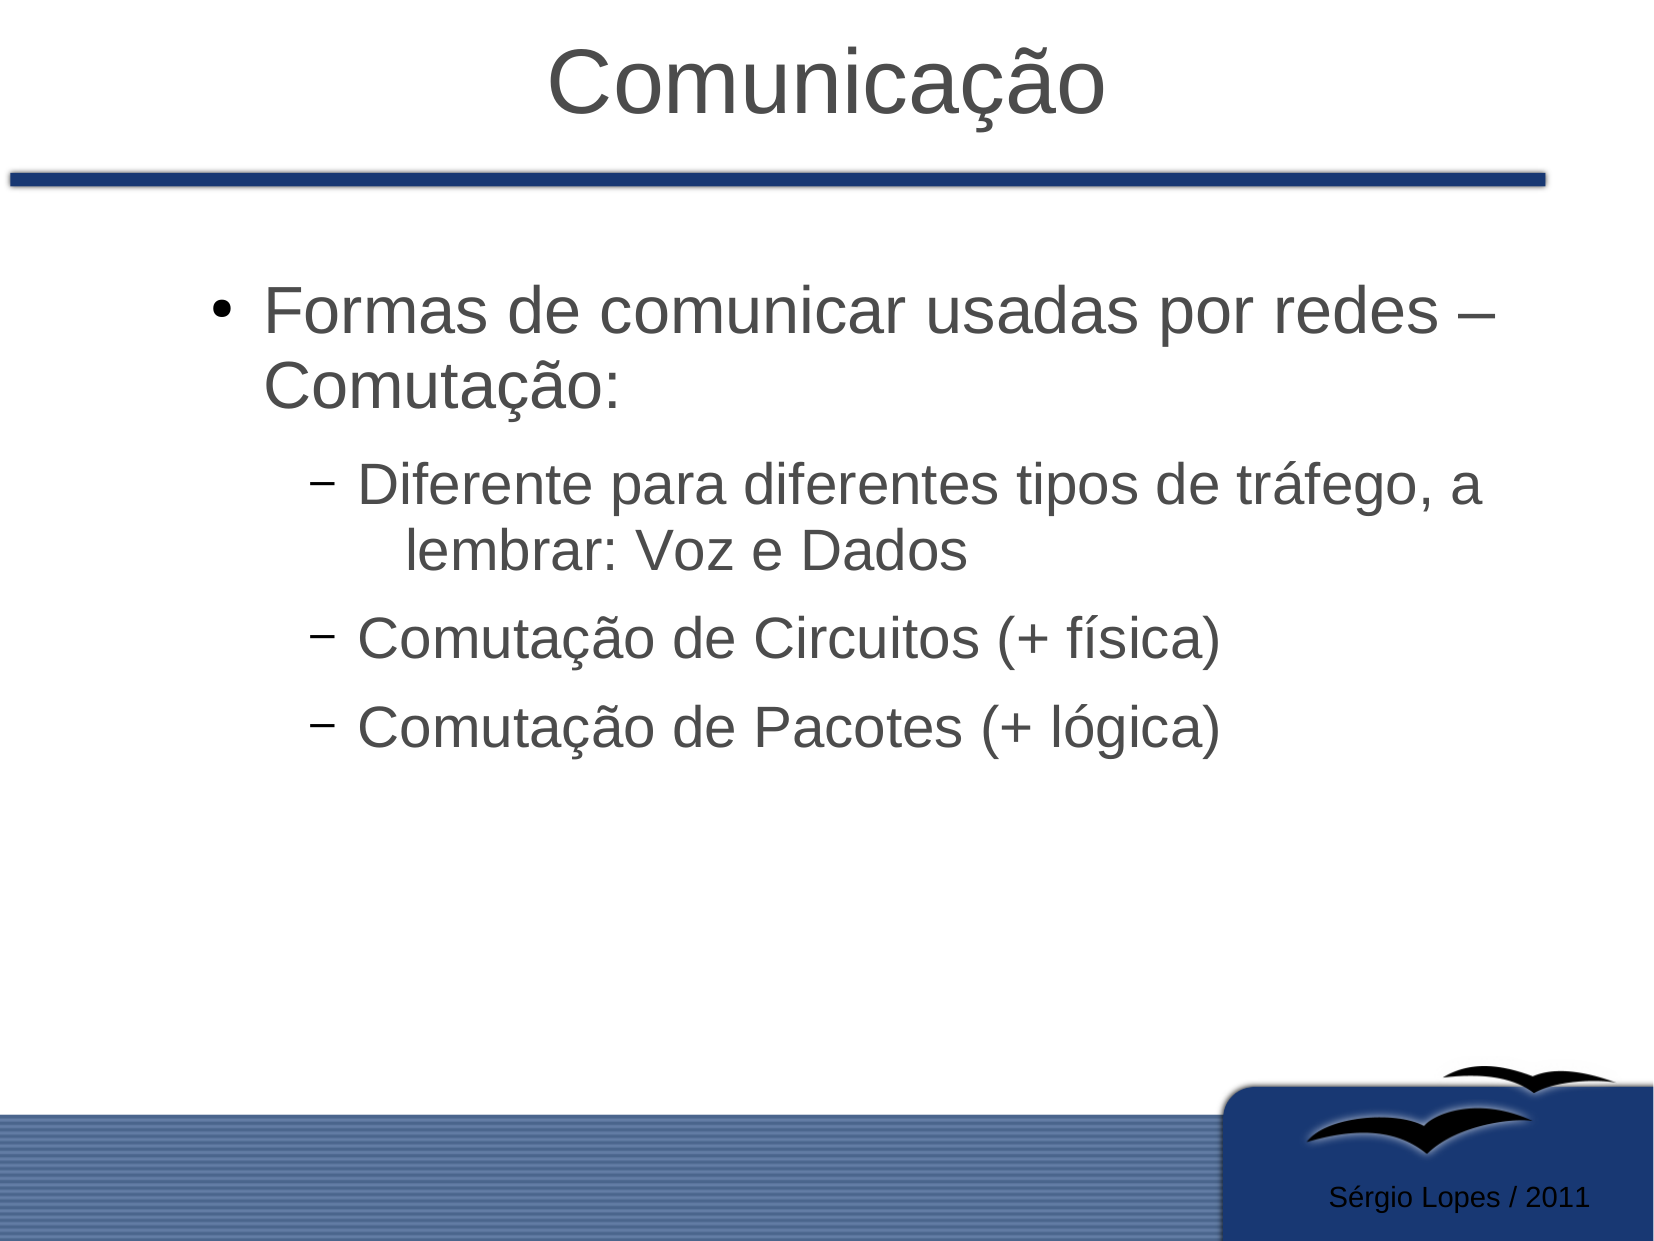

# Comunicação
Formas de comunicar usadas por redes – Comutação:
Diferente para diferentes tipos de tráfego, a lembrar: Voz e Dados
Comutação de Circuitos (+ física)
Comutação de Pacotes (+ lógica)
Sérgio Lopes / 2011